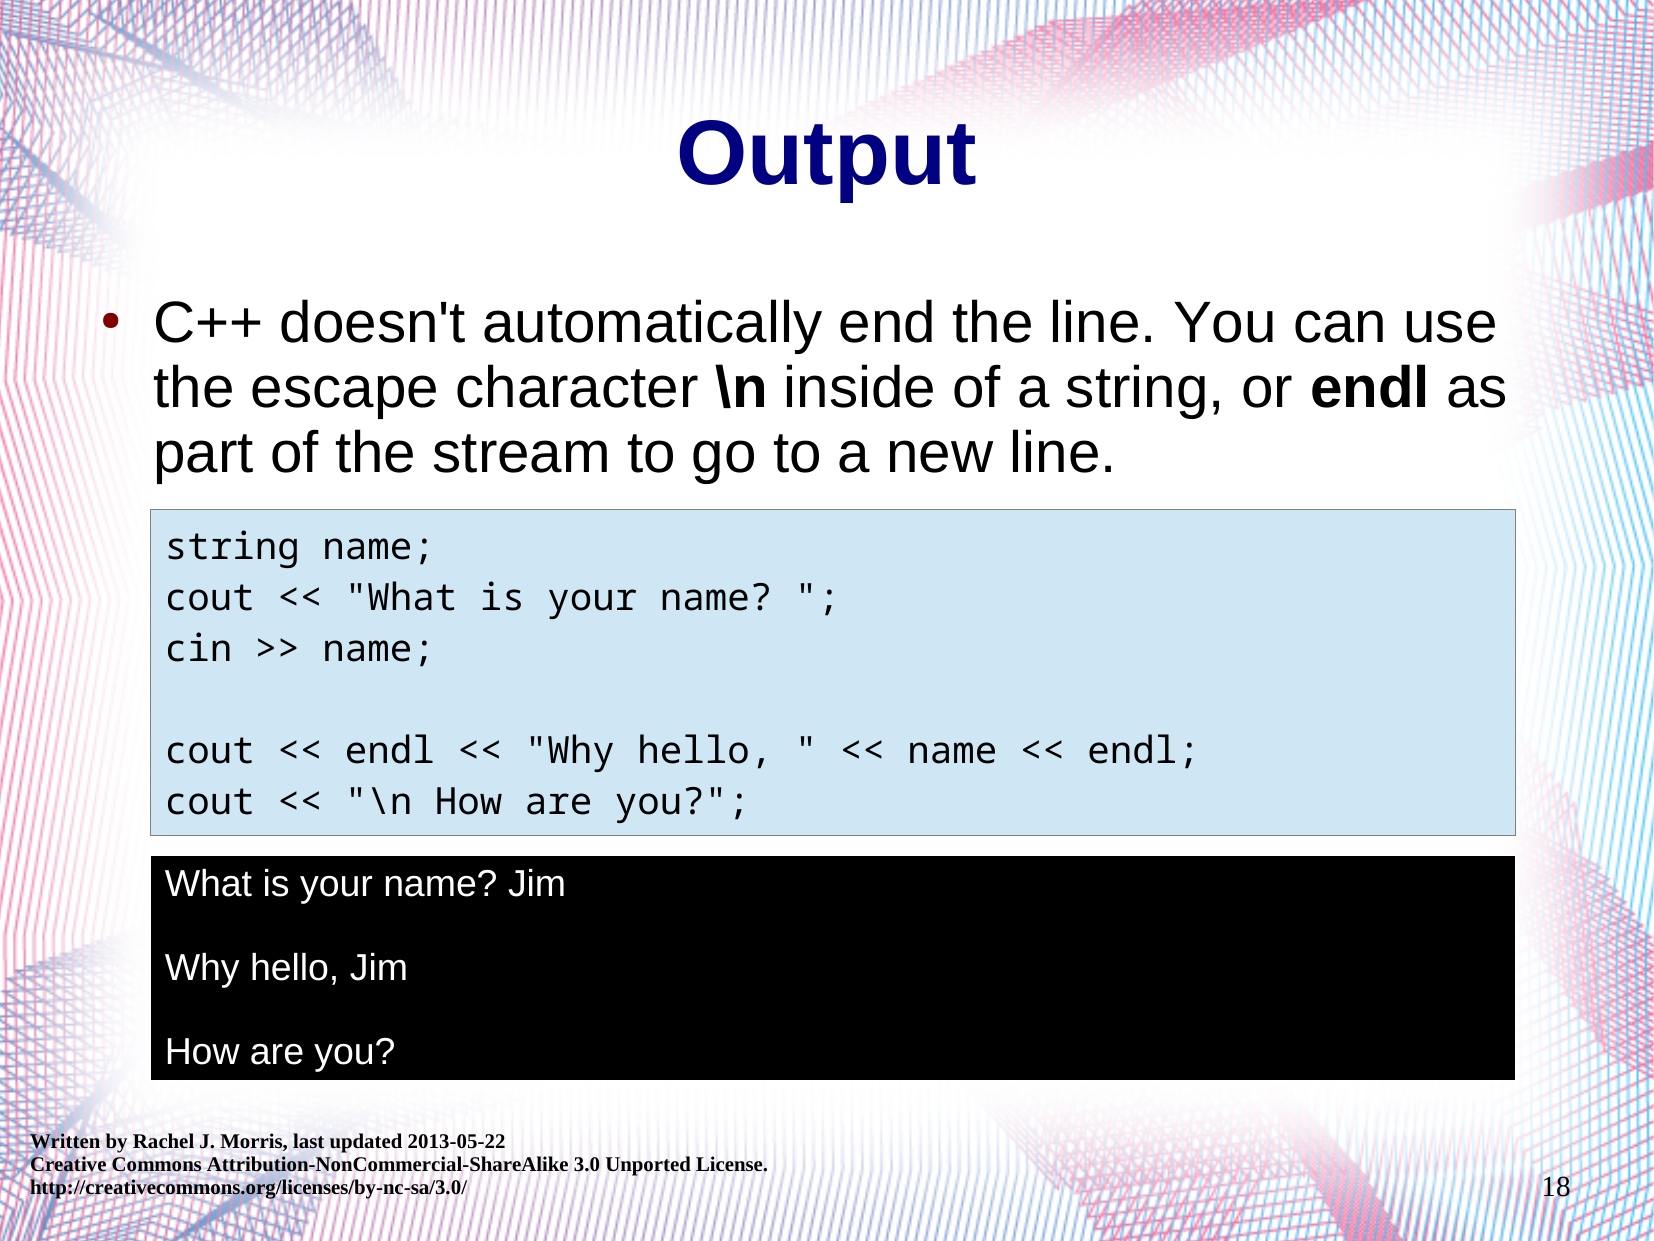

# Output
C++ doesn't automatically end the line. You can use the escape character \n inside of a string, or endl as part of the stream to go to a new line.
string name;
cout << "What is your name? ";
cin >> name;
cout << endl << "Why hello, " << name << endl;
cout << "\n How are you?";
What is your name? Jim
Why hello, Jim
How are you?
18